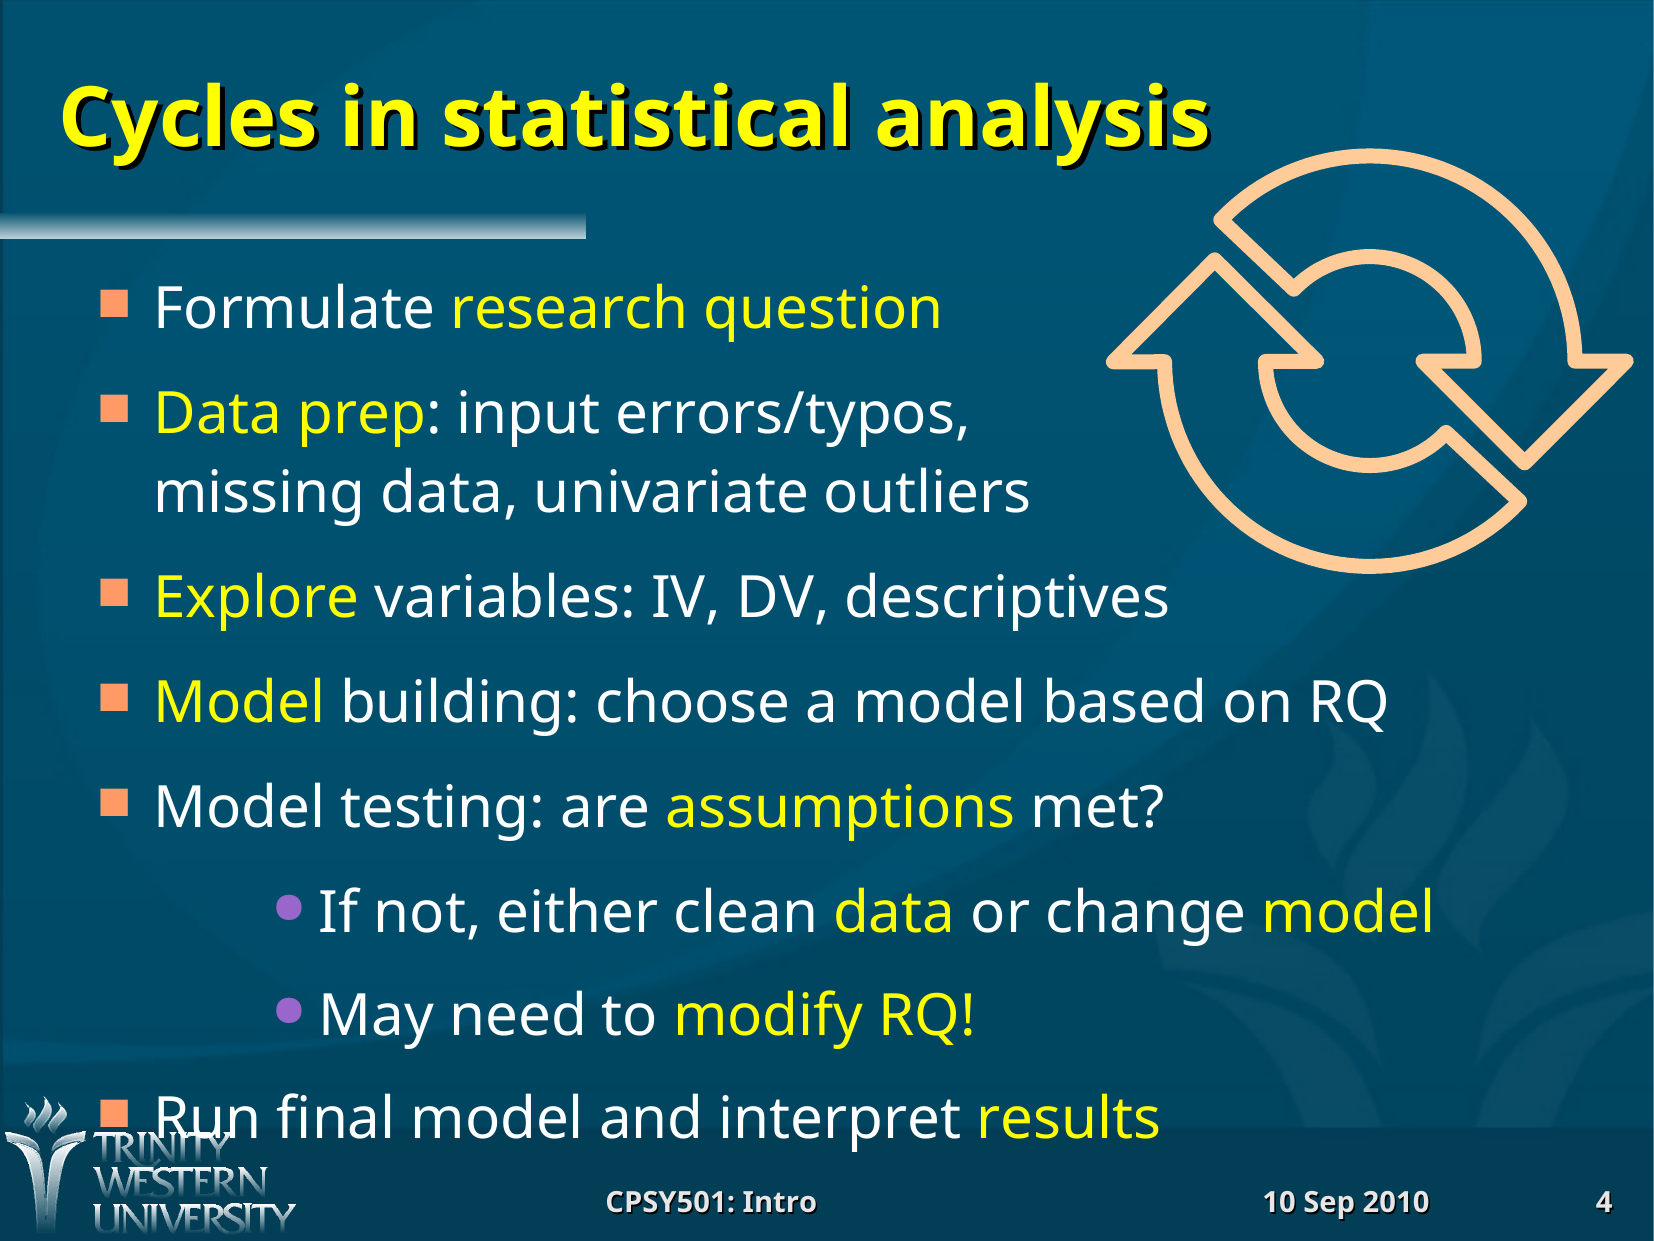

# Cycles in statistical analysis
Formulate research question
Data prep: input errors/typos,
missing data, univariate outliers
Explore variables: IV, DV, descriptives
Model building: choose a model based on RQ
Model testing: are assumptions met?
If not, either clean data or change model
May need to modify RQ!
Run final model and interpret results
CPSY501: Intro
10 Sep 2010
4